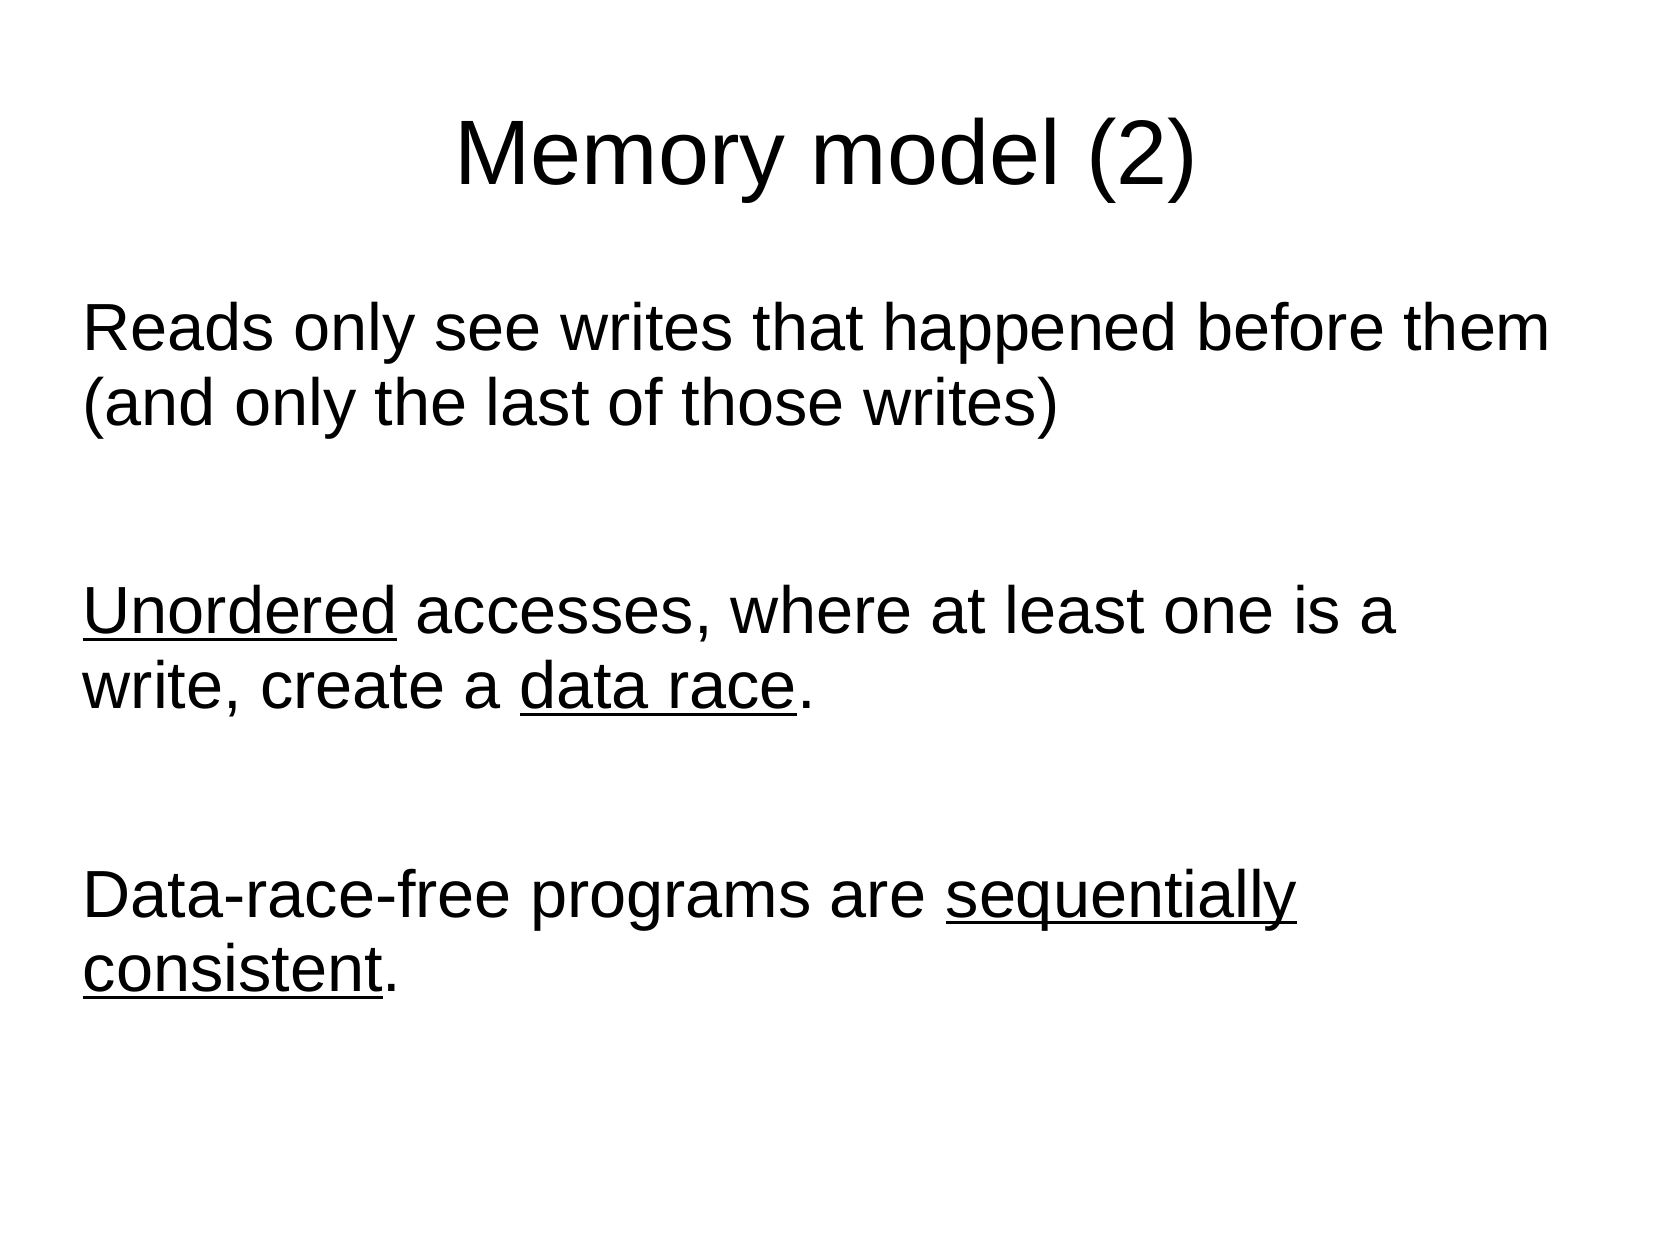

# Memory model (2)
Reads only see writes that happened before them (and only the last of those writes)
Unordered accesses, where at least one is a write, create a data race.
Data-race-free programs are sequentially consistent.